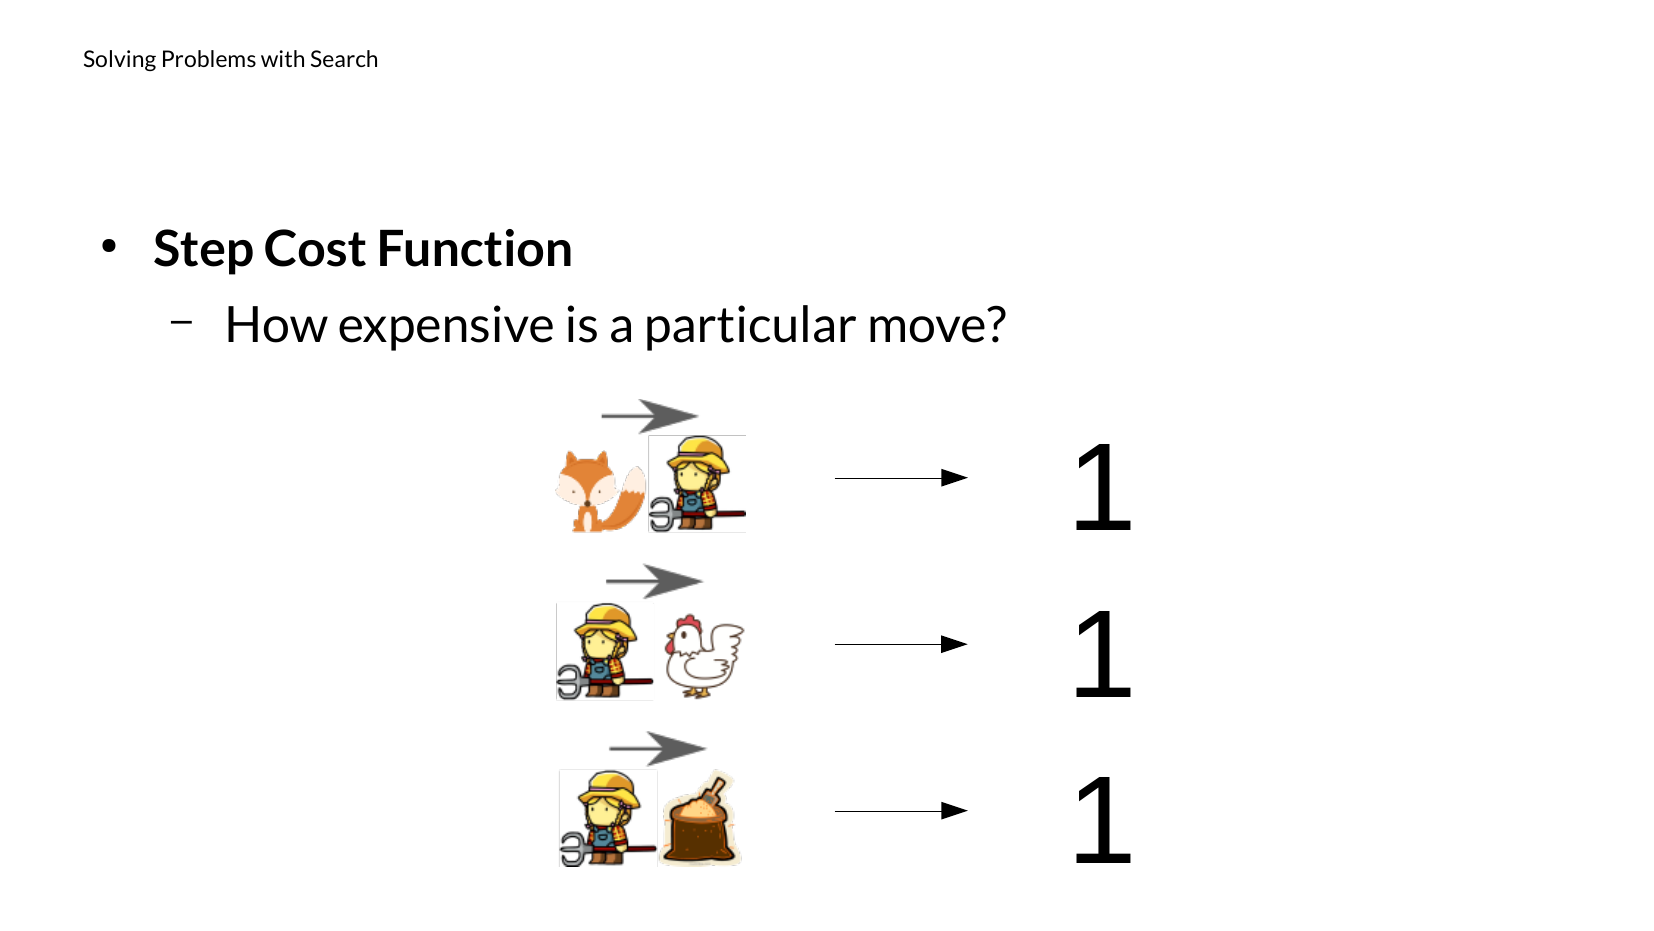

# Solving Problems with Search
Step Cost Function
How expensive is a particular move?
1
1
1